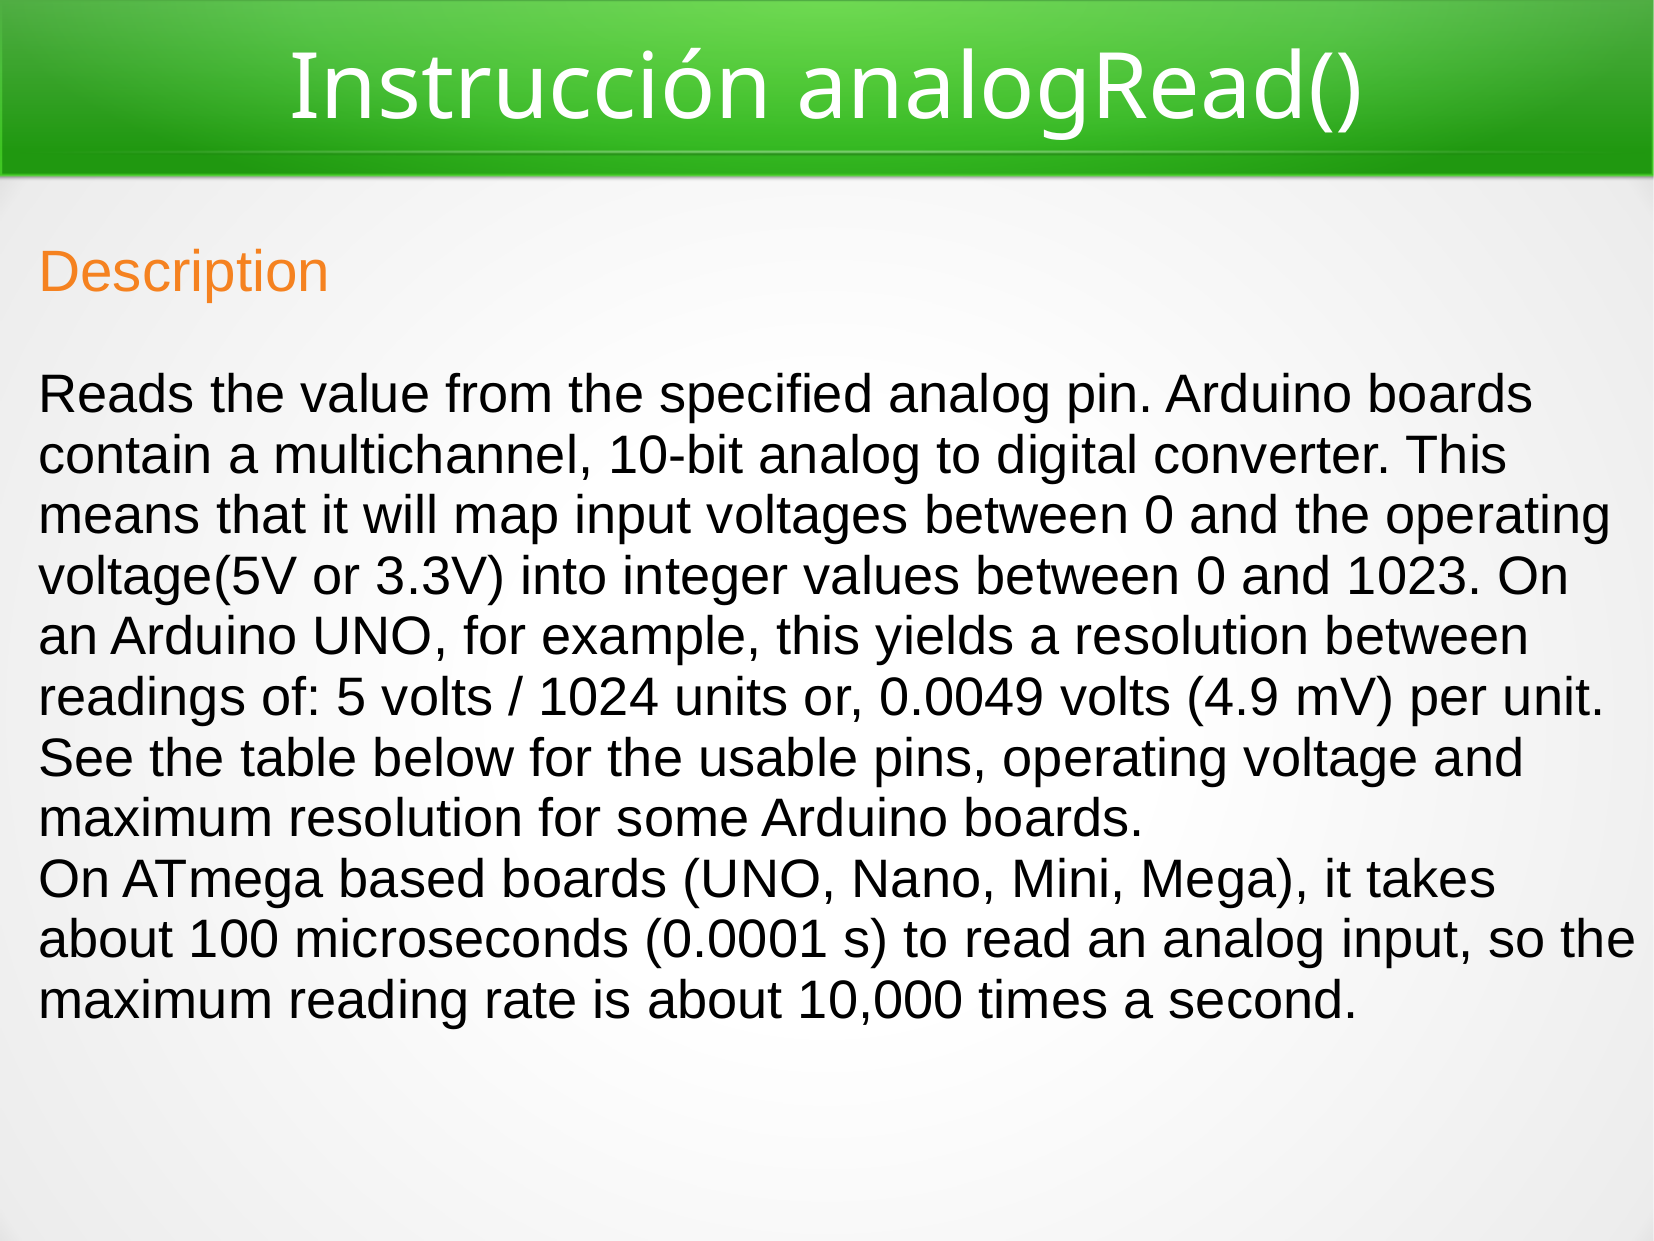

# Instrucción analogRead()
Description
Reads the value from the specified analog pin. Arduino boards contain a multichannel, 10-bit analog to digital converter. This means that it will map input voltages between 0 and the operating voltage(5V or 3.3V) into integer values between 0 and 1023. On an Arduino UNO, for example, this yields a resolution between readings of: 5 volts / 1024 units or, 0.0049 volts (4.9 mV) per unit. See the table below for the usable pins, operating voltage and maximum resolution for some Arduino boards.
On ATmega based boards (UNO, Nano, Mini, Mega), it takes about 100 microseconds (0.0001 s) to read an analog input, so the maximum reading rate is about 10,000 times a second.